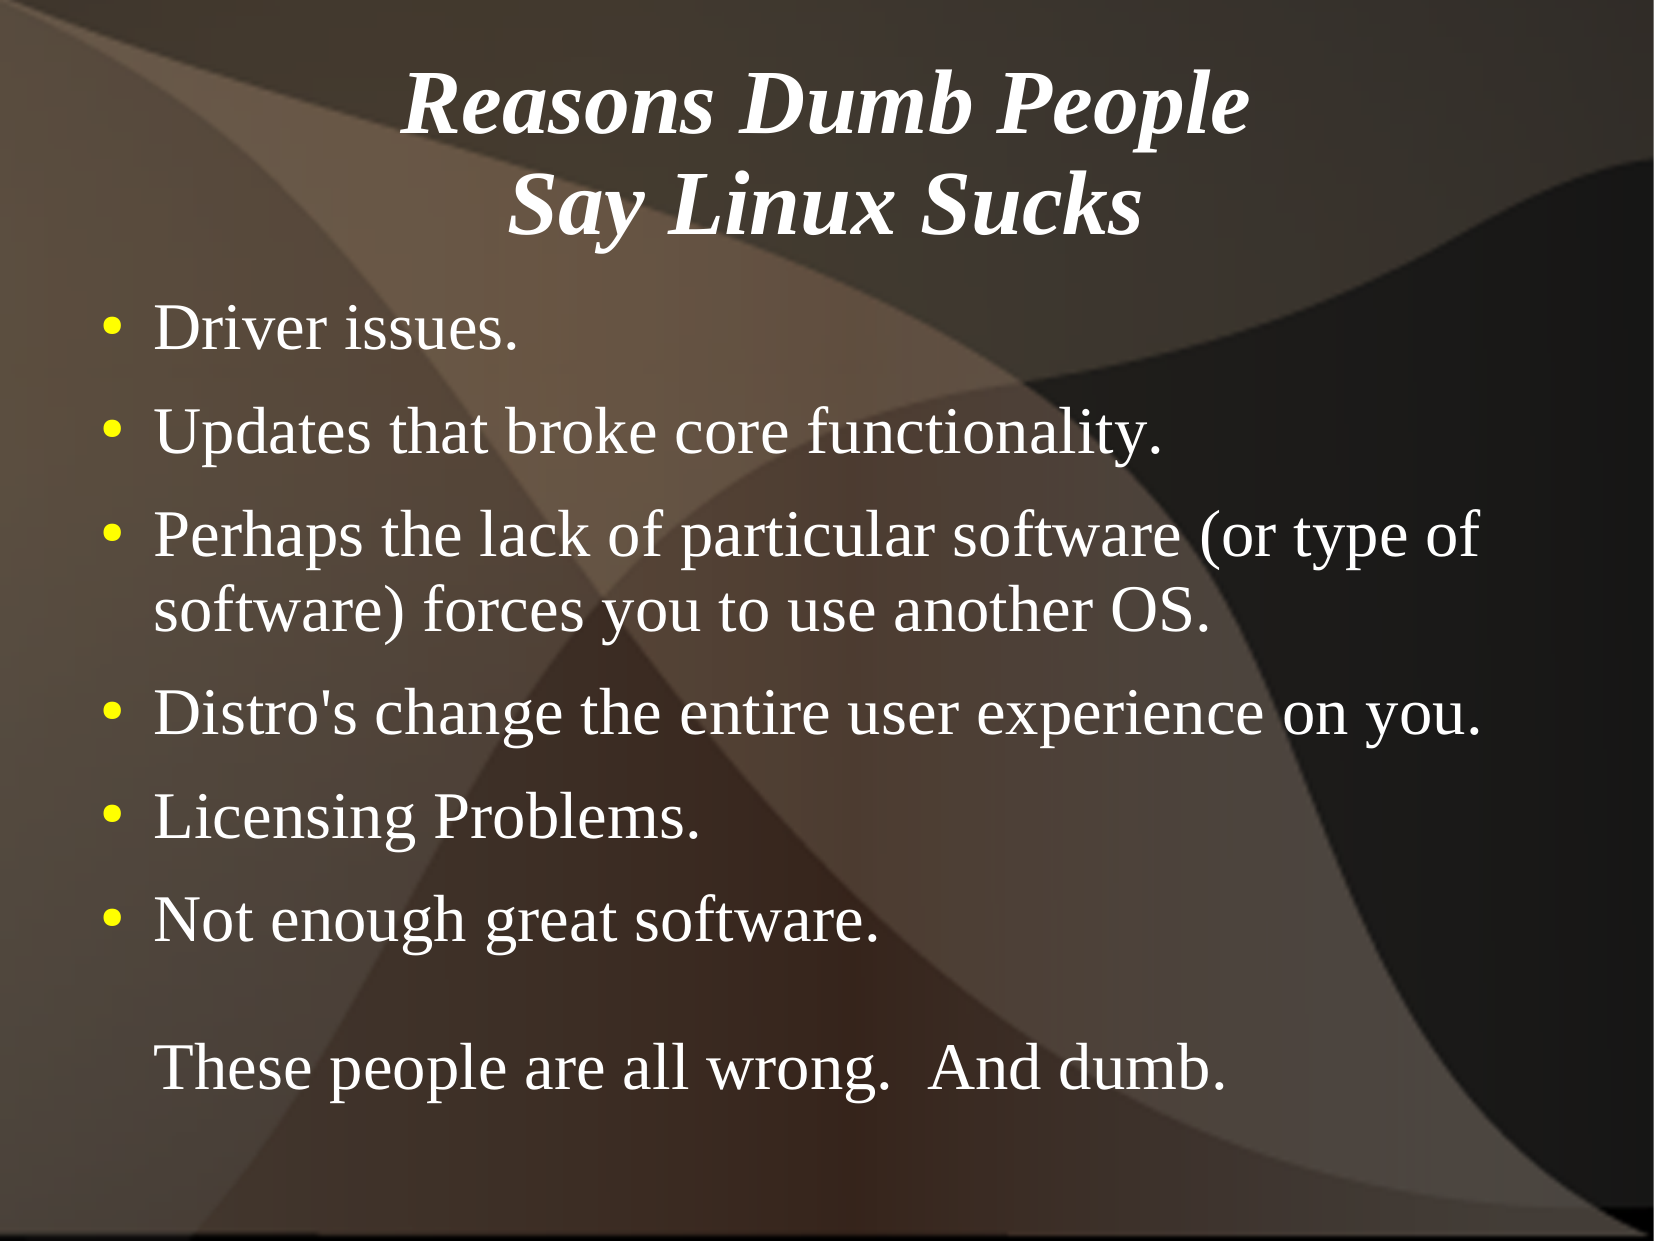

# Reasons Dumb People Say Linux Sucks
Driver issues.
Updates that broke core functionality.
Perhaps the lack of particular software (or type of software) forces you to use another OS.
Distro's change the entire user experience on you.
Licensing Problems.
Not enough great software.
These people are all wrong. And dumb.